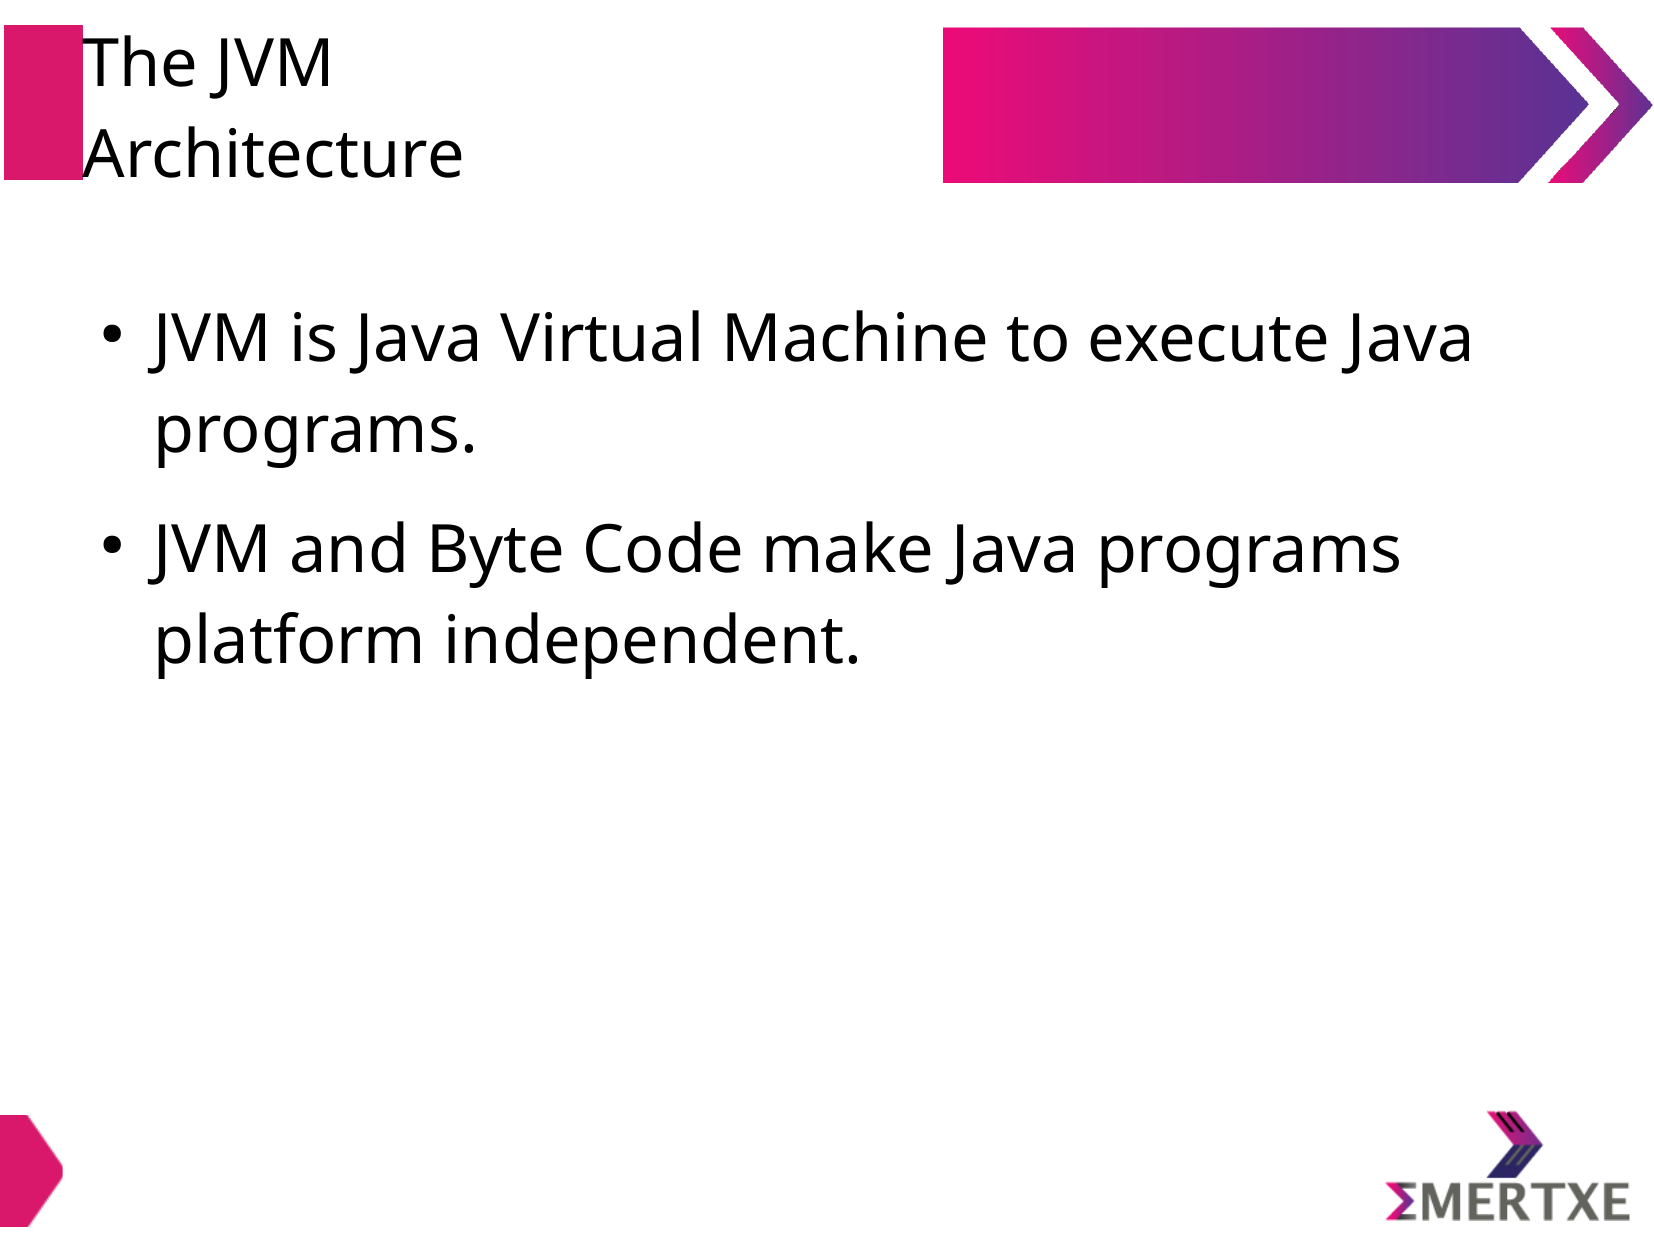

# The JVM Architecture
JVM is Java Virtual Machine to execute Java programs.
JVM and Byte Code make Java programs platform independent.